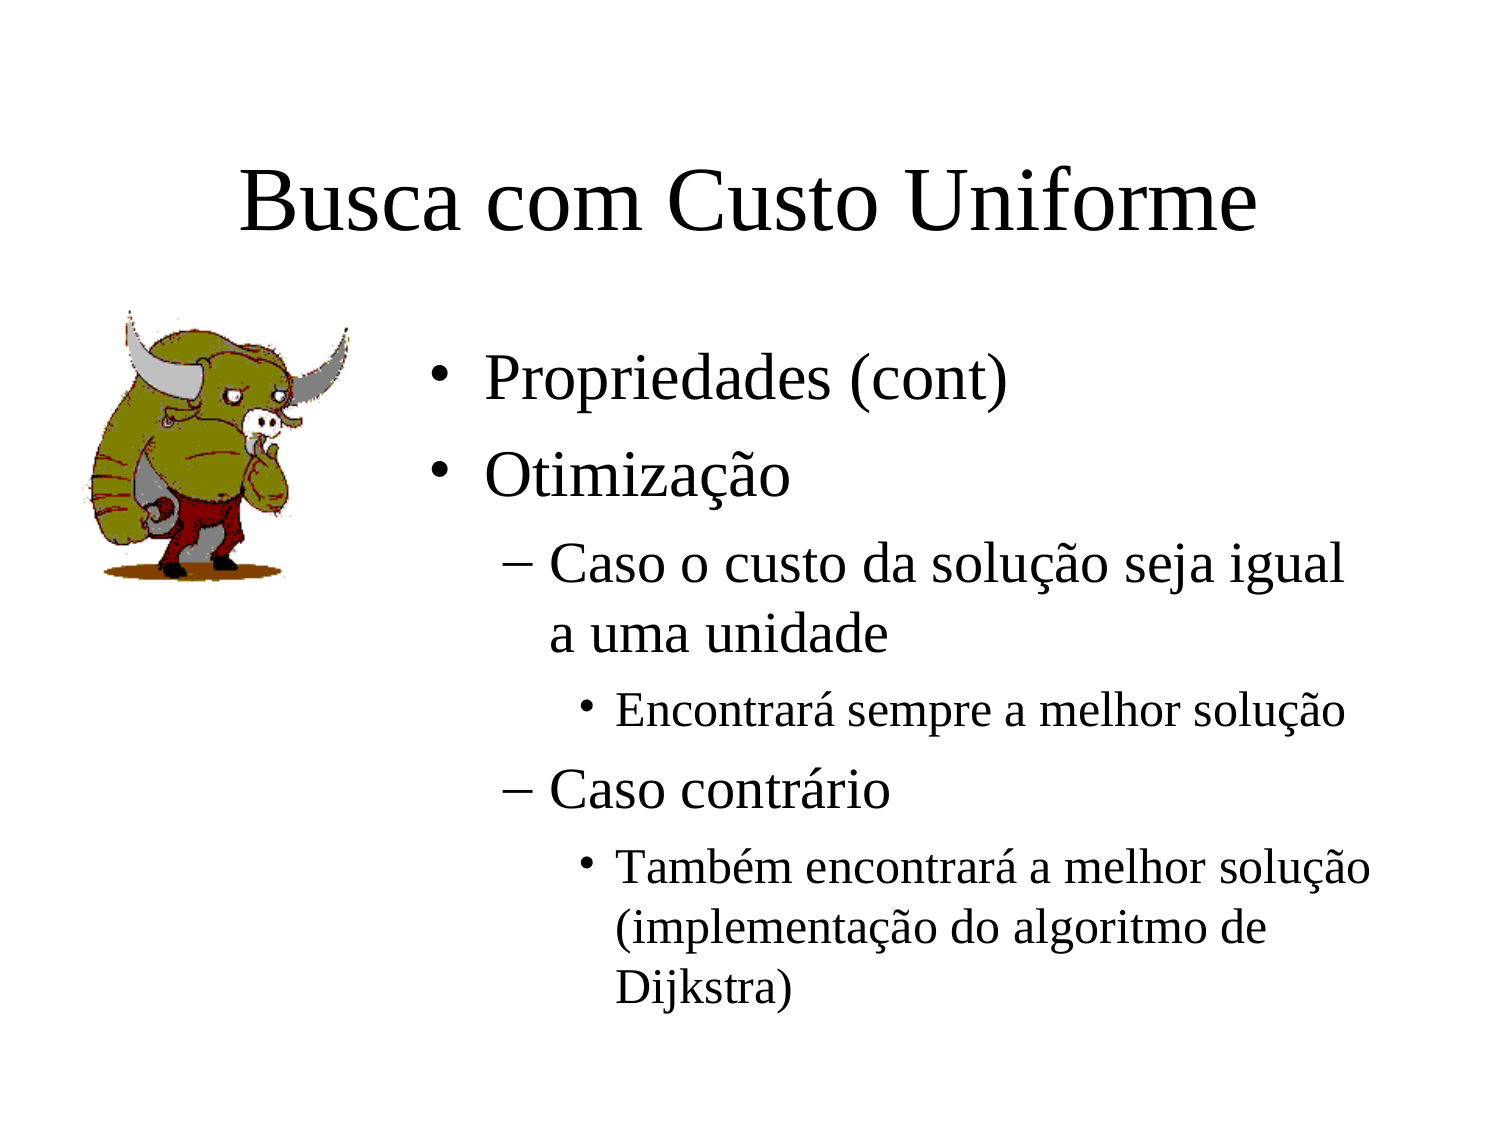

Busca com Custo Uniforme
# Propriedades (cont)
Otimização
Caso o custo da solução seja igual a uma unidade
Encontrará sempre a melhor solução
Caso contrário
Também encontrará a melhor solução (implementação do algoritmo de Dijkstra)